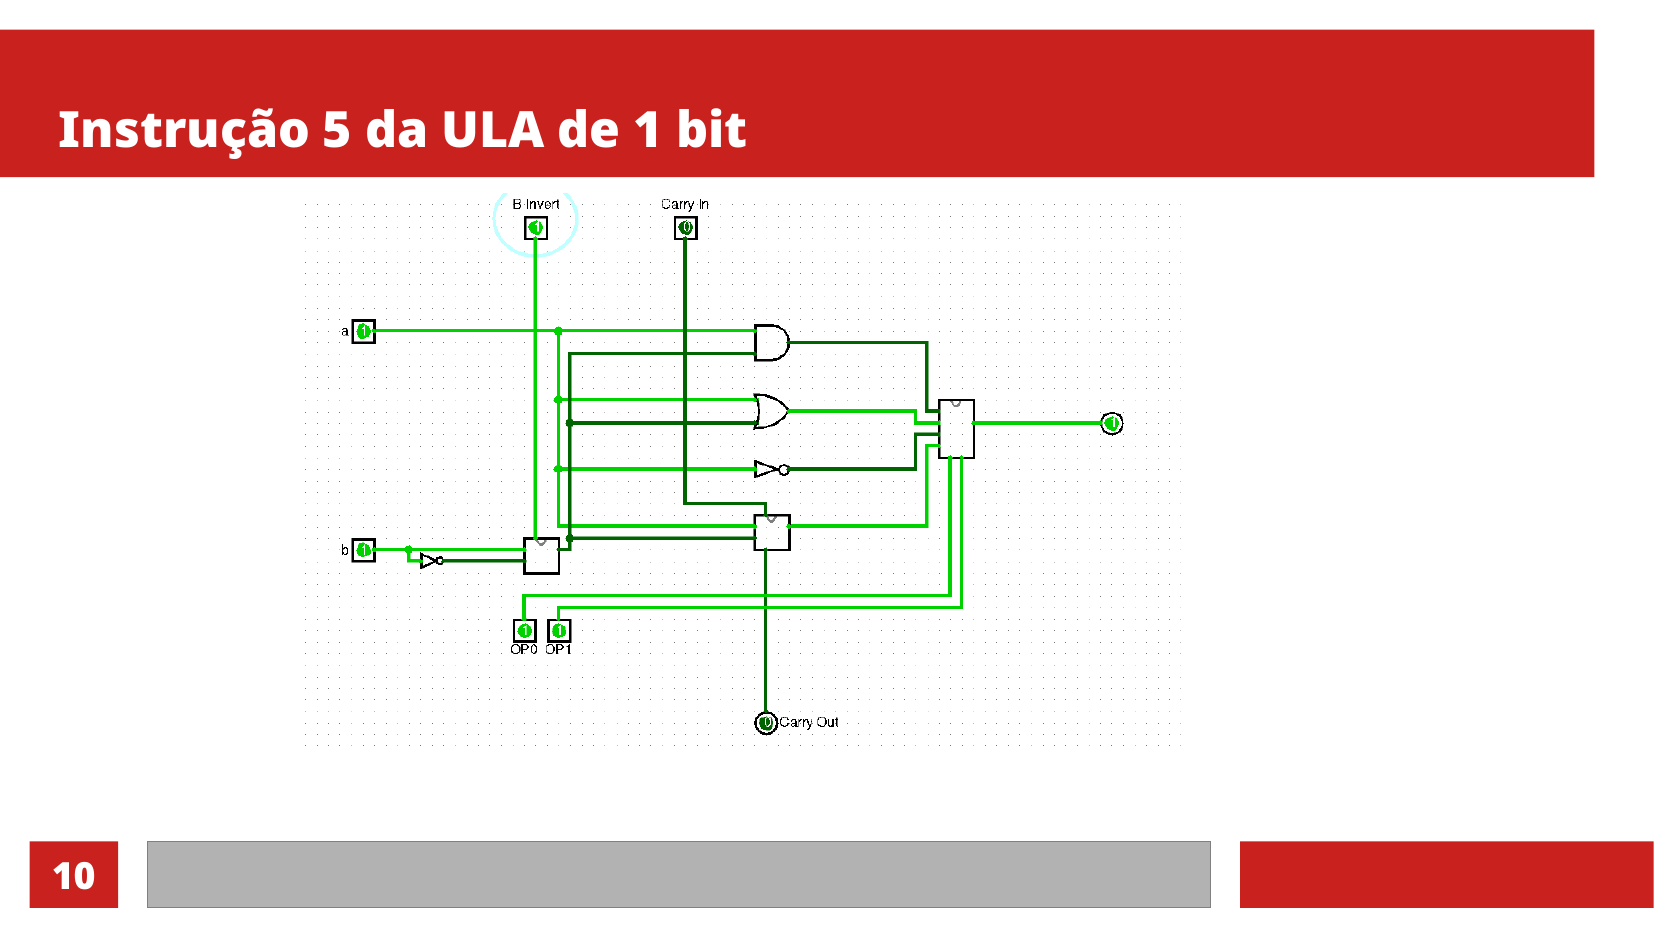

# Instrução 5 da ULA de 1 bit
10